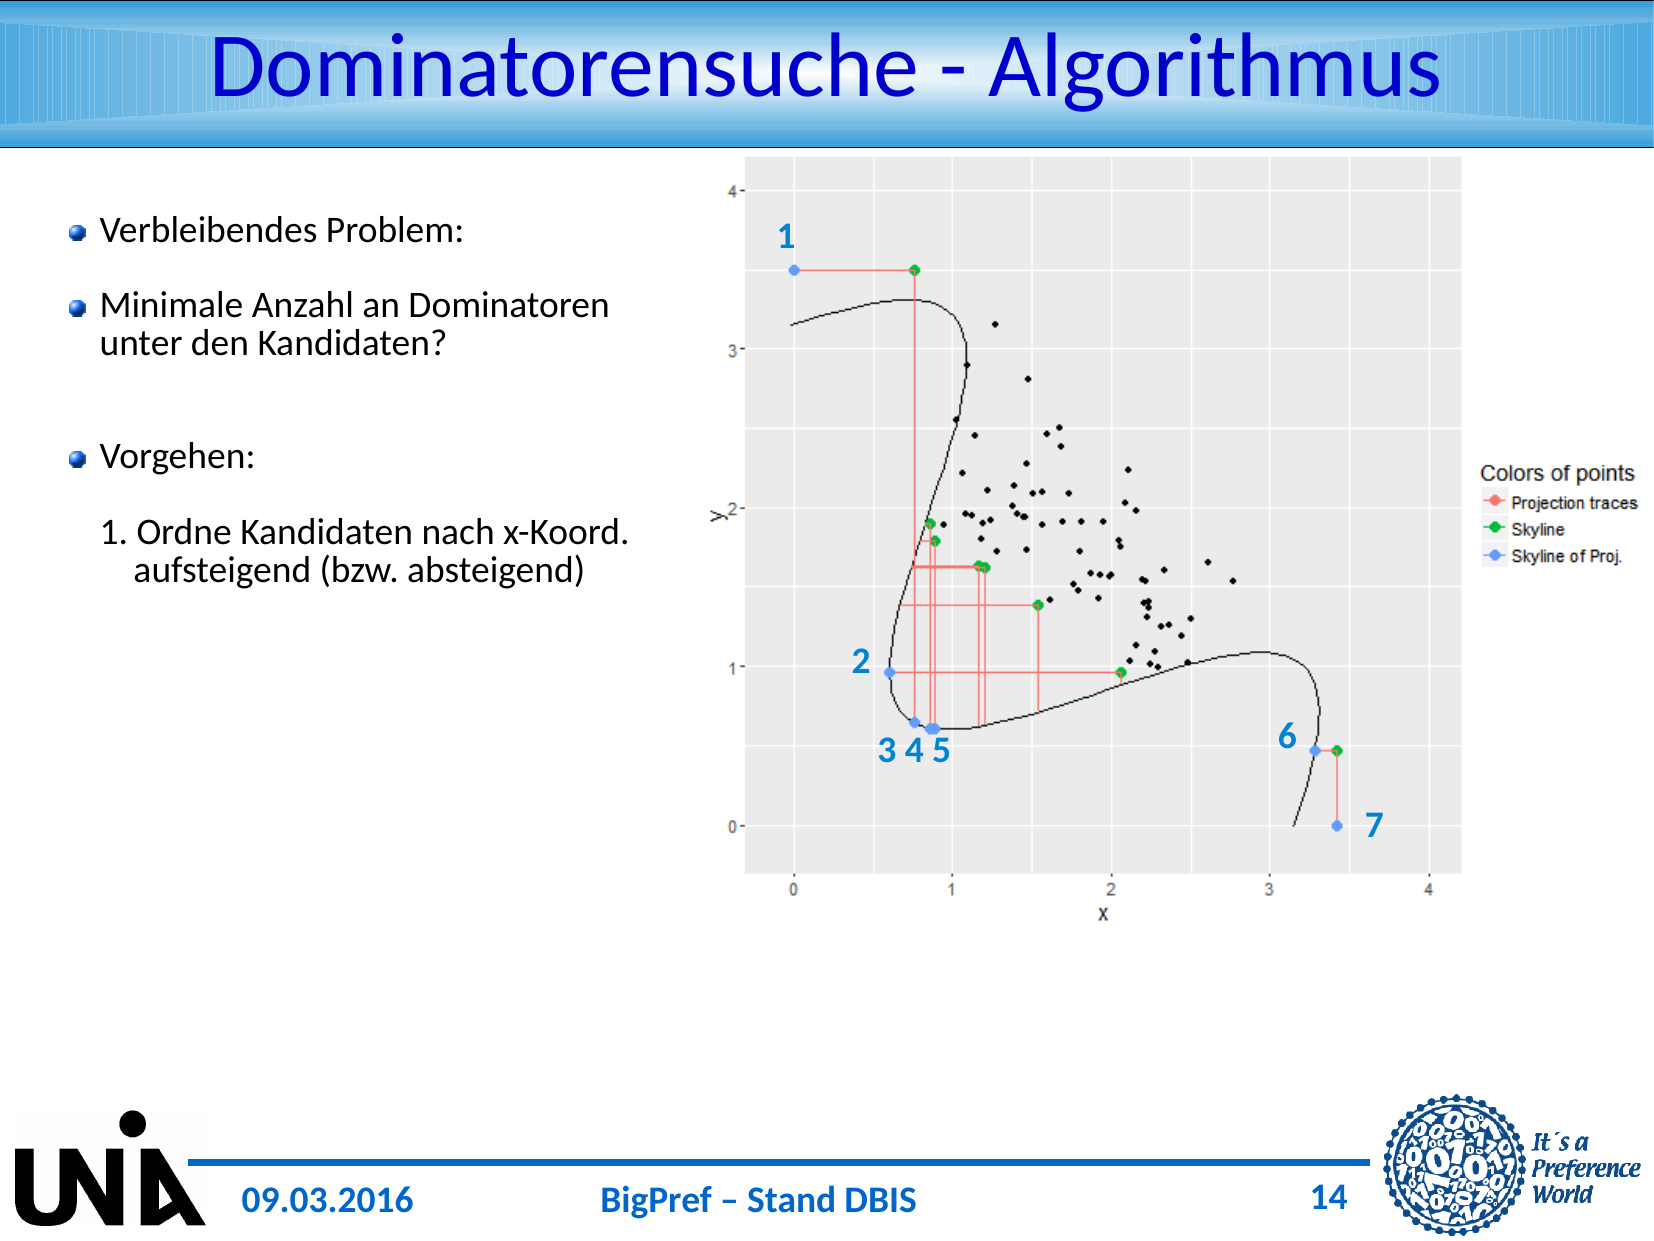

# Dominatorensuche - Algorithmus
Verbleibendes Problem:
Minimale Anzahl an Dominatoren
unter den Kandidaten?
Vorgehen:
1. Ordne Kandidaten nach x-Koord.
 aufsteigend (bzw. absteigend)
1
2
A
6
3 4 5
B
7